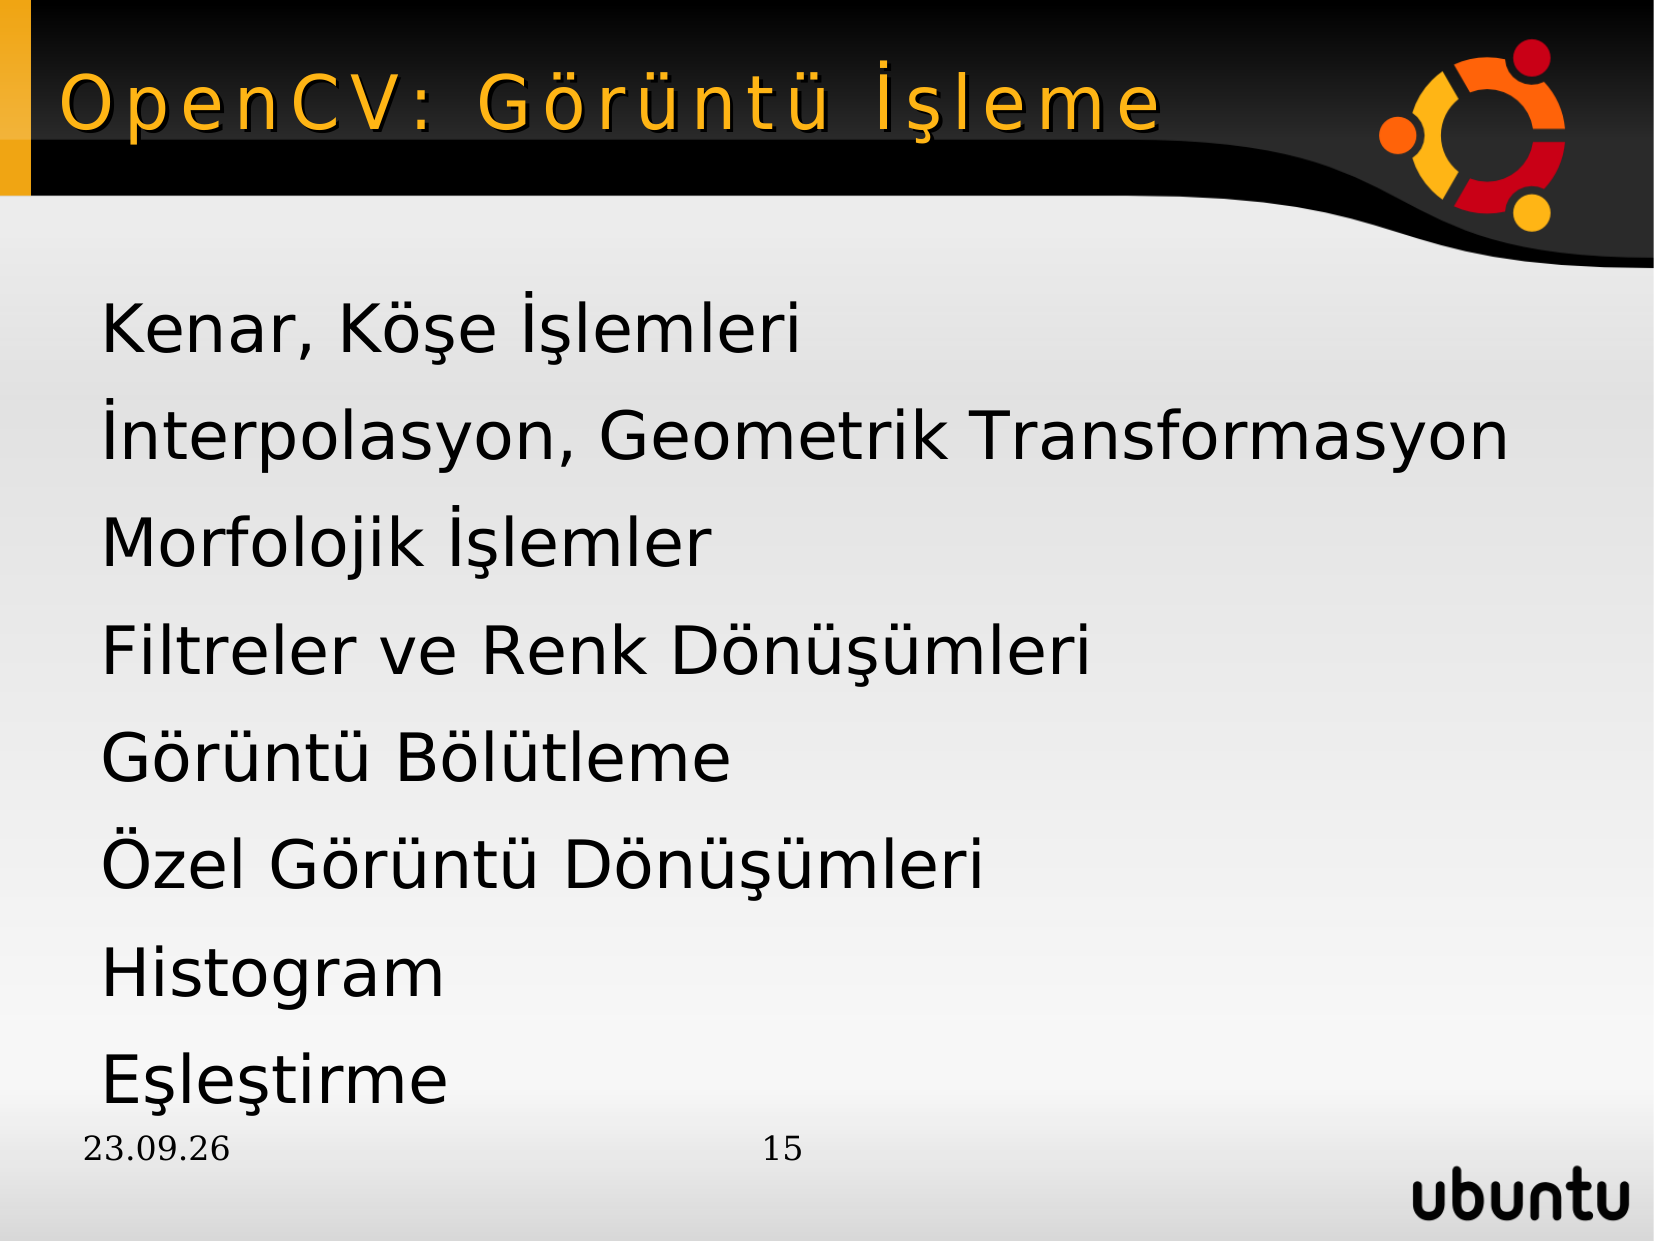

# OpenCV: Görüntü İşleme
Kenar, Köşe İşlemleri
İnterpolasyon, Geometrik Transformasyon
Morfolojik İşlemler
Filtreler ve Renk Dönüşümleri
Görüntü Bölütleme
Özel Görüntü Dönüşümleri
Histogram
Eşleştirme
15